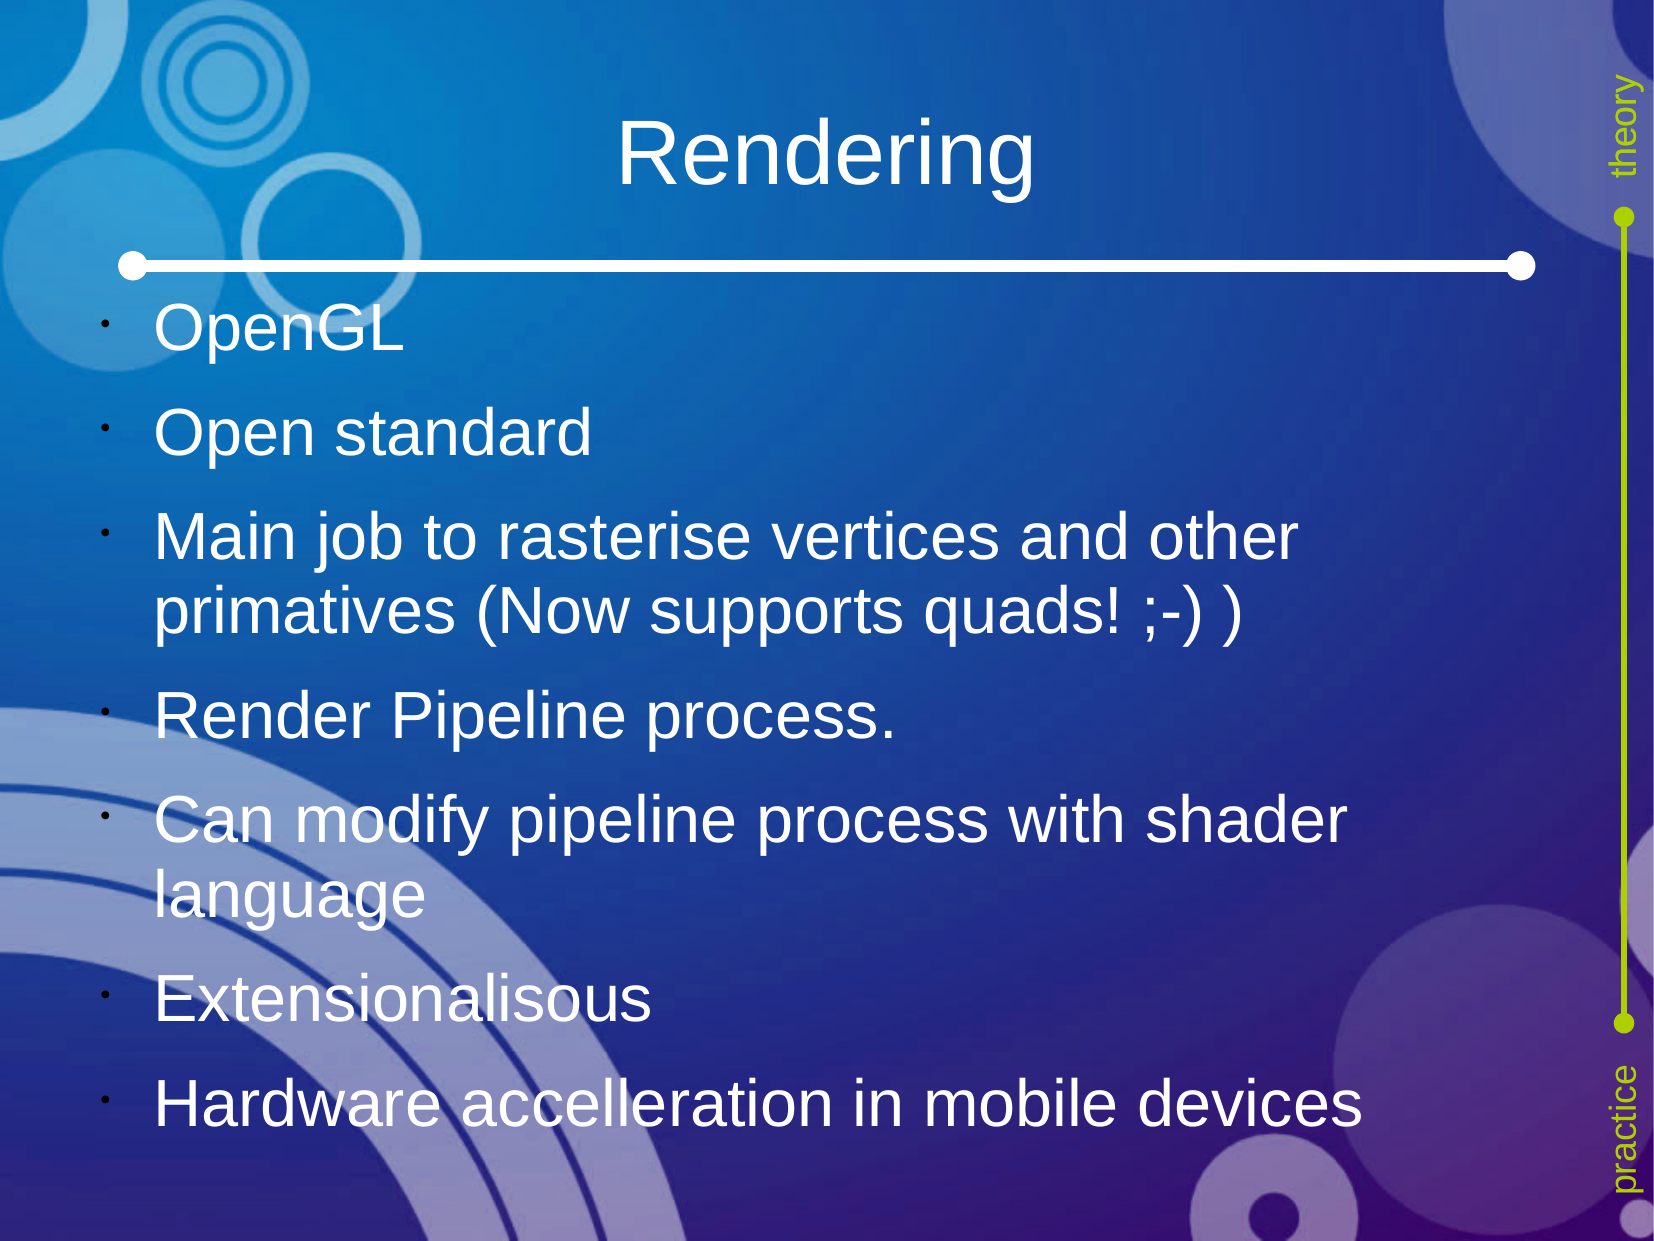

# Rendering
OpenGL
Open standard
Main job to rasterise vertices and other primatives (Now supports quads! ;-) )
Render Pipeline process.
Can modify pipeline process with shader language
Extensionalisous
Hardware accelleration in mobile devices